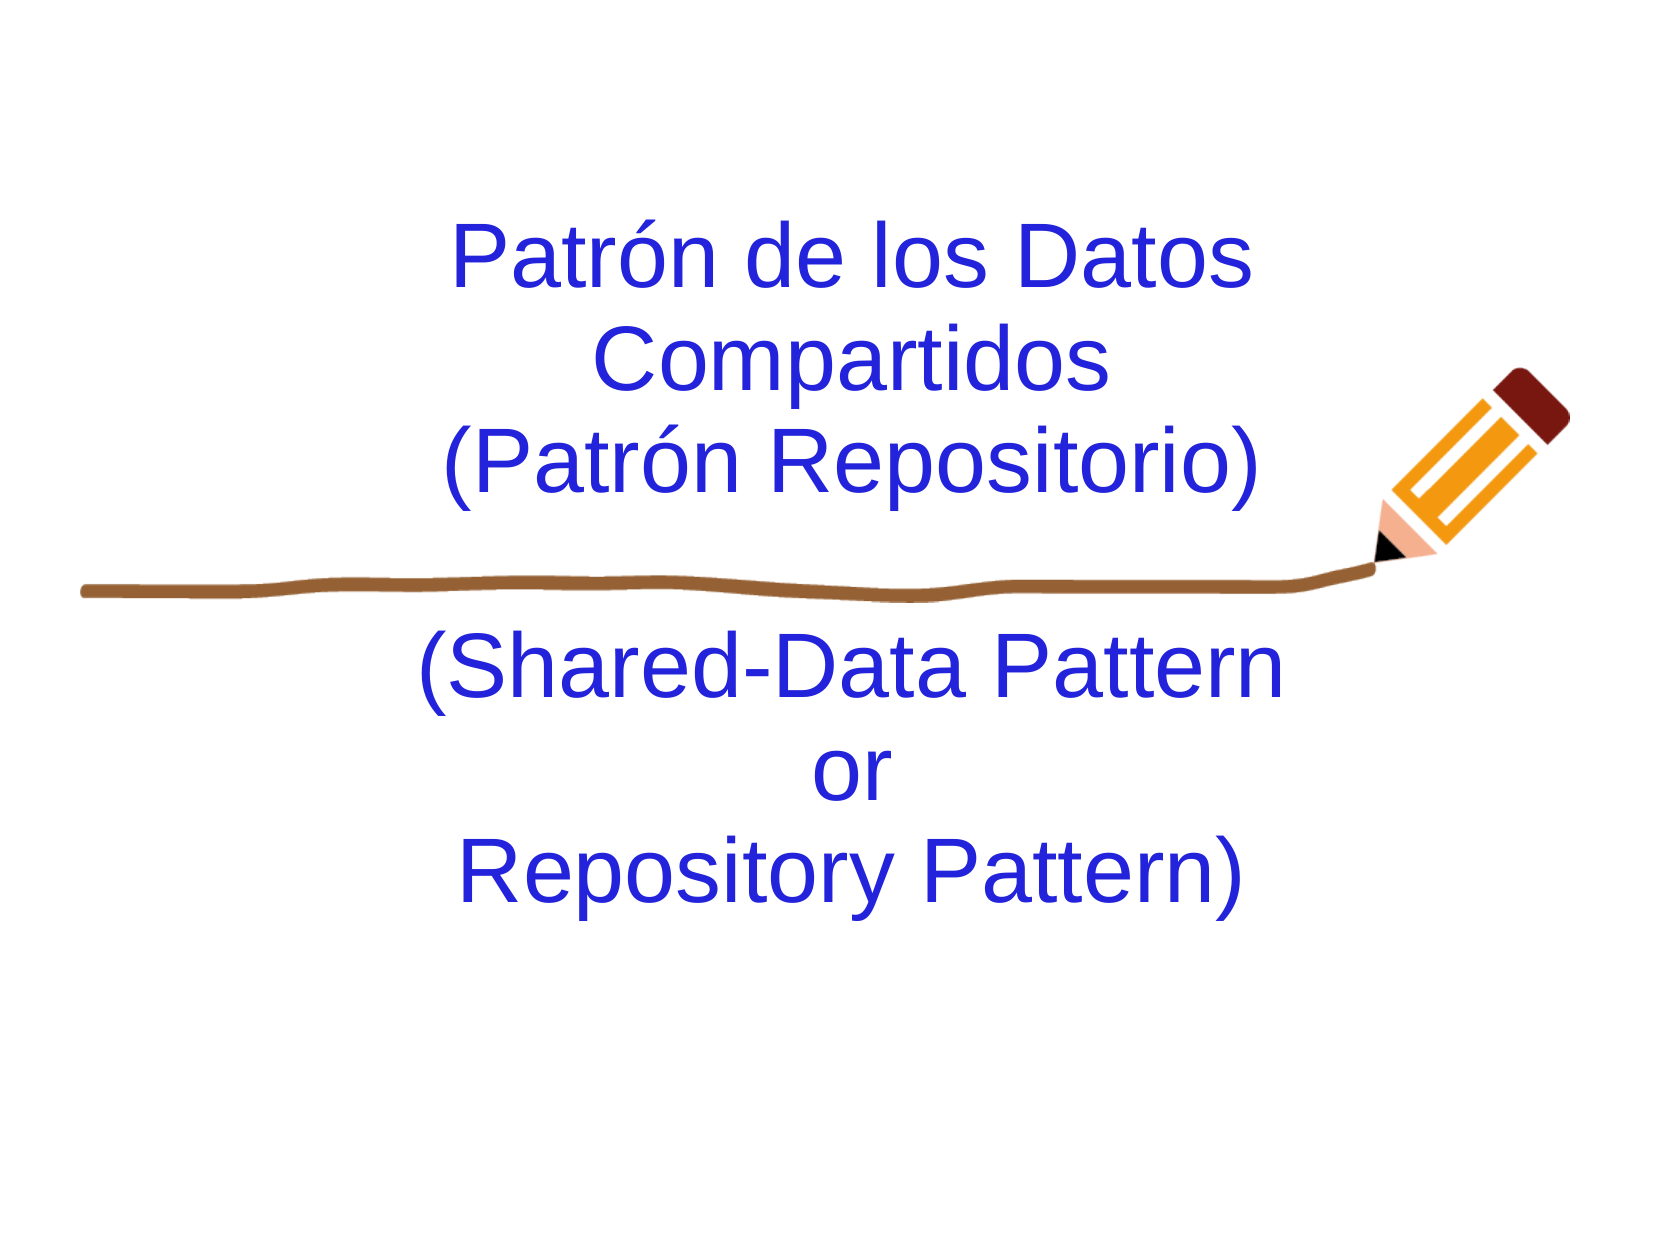

# Patrón de los Datos Compartidos (Patrón Repositorio) (Shared-Data Pattern or Repository Pattern)